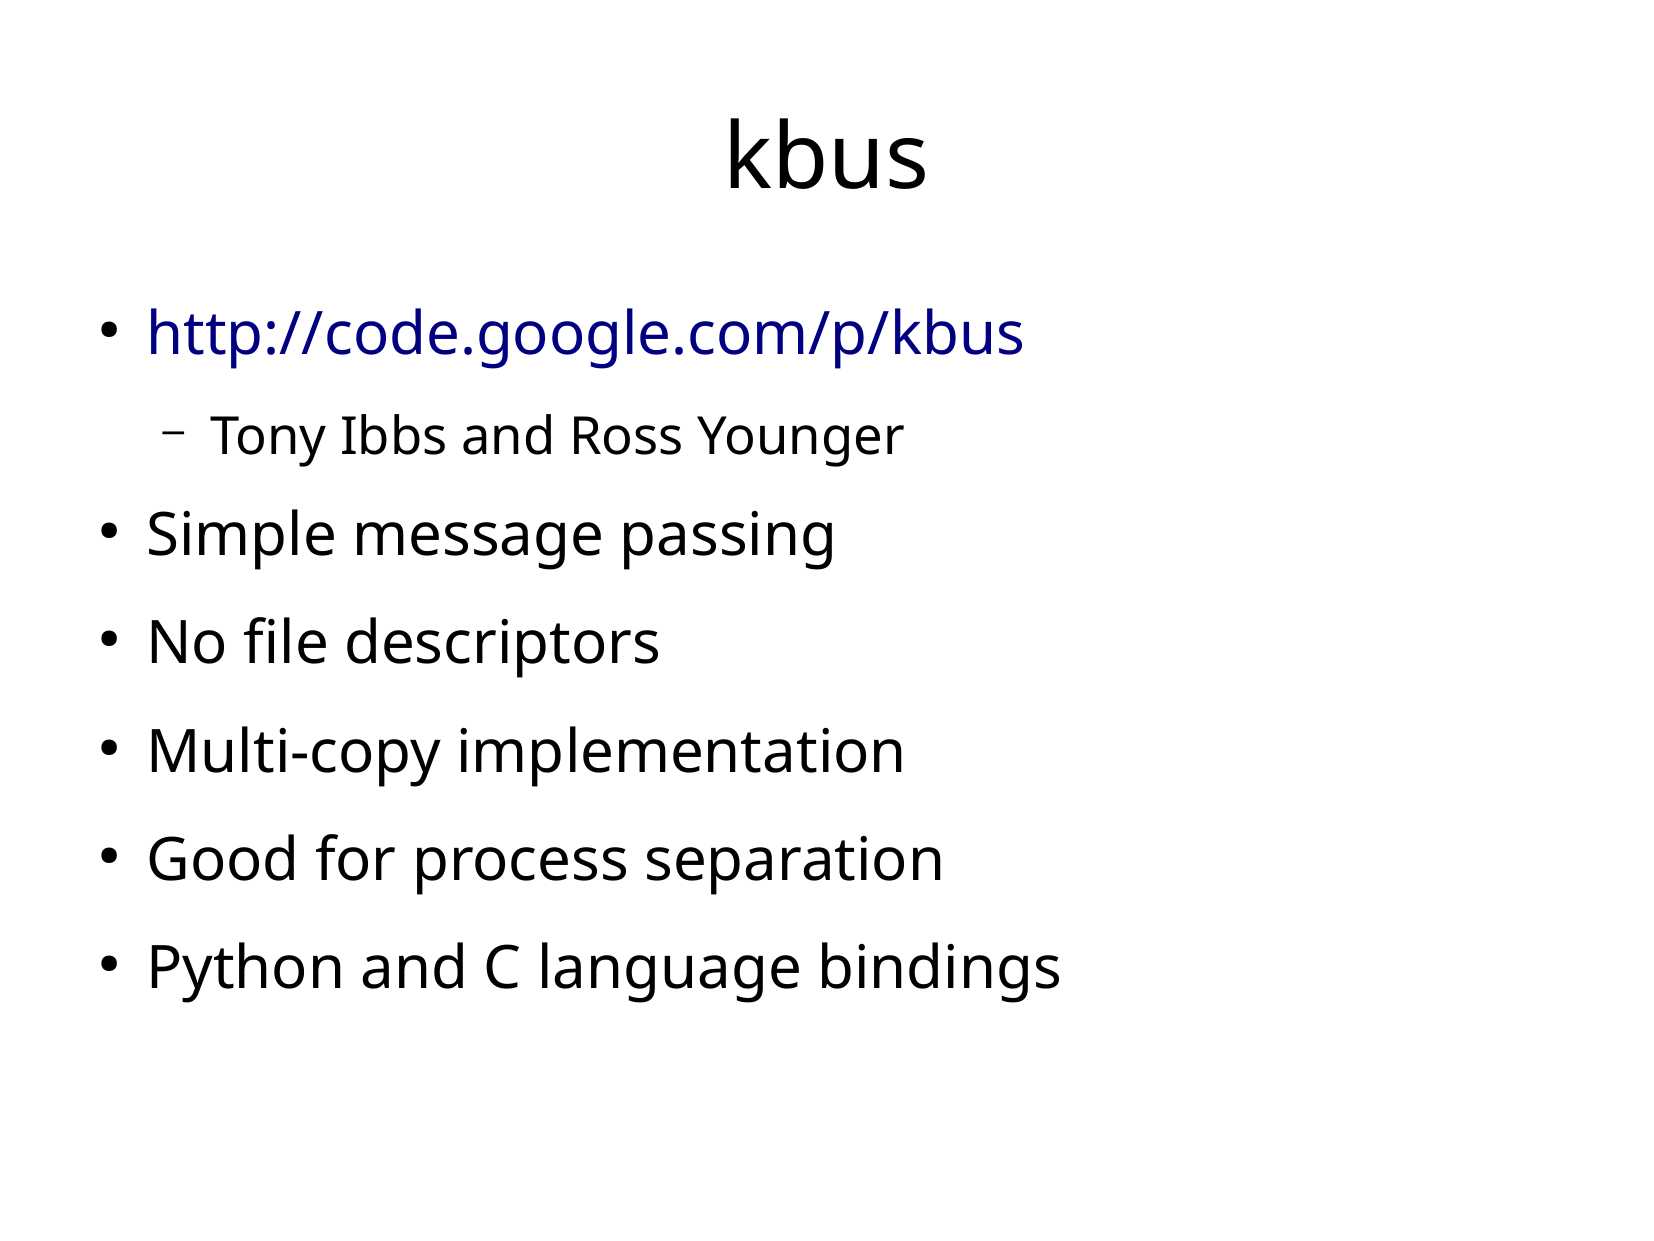

# kbus
http://code.google.com/p/kbus
Tony Ibbs and Ross Younger
Simple message passing
No file descriptors
Multi-copy implementation
Good for process separation
Python and C language bindings